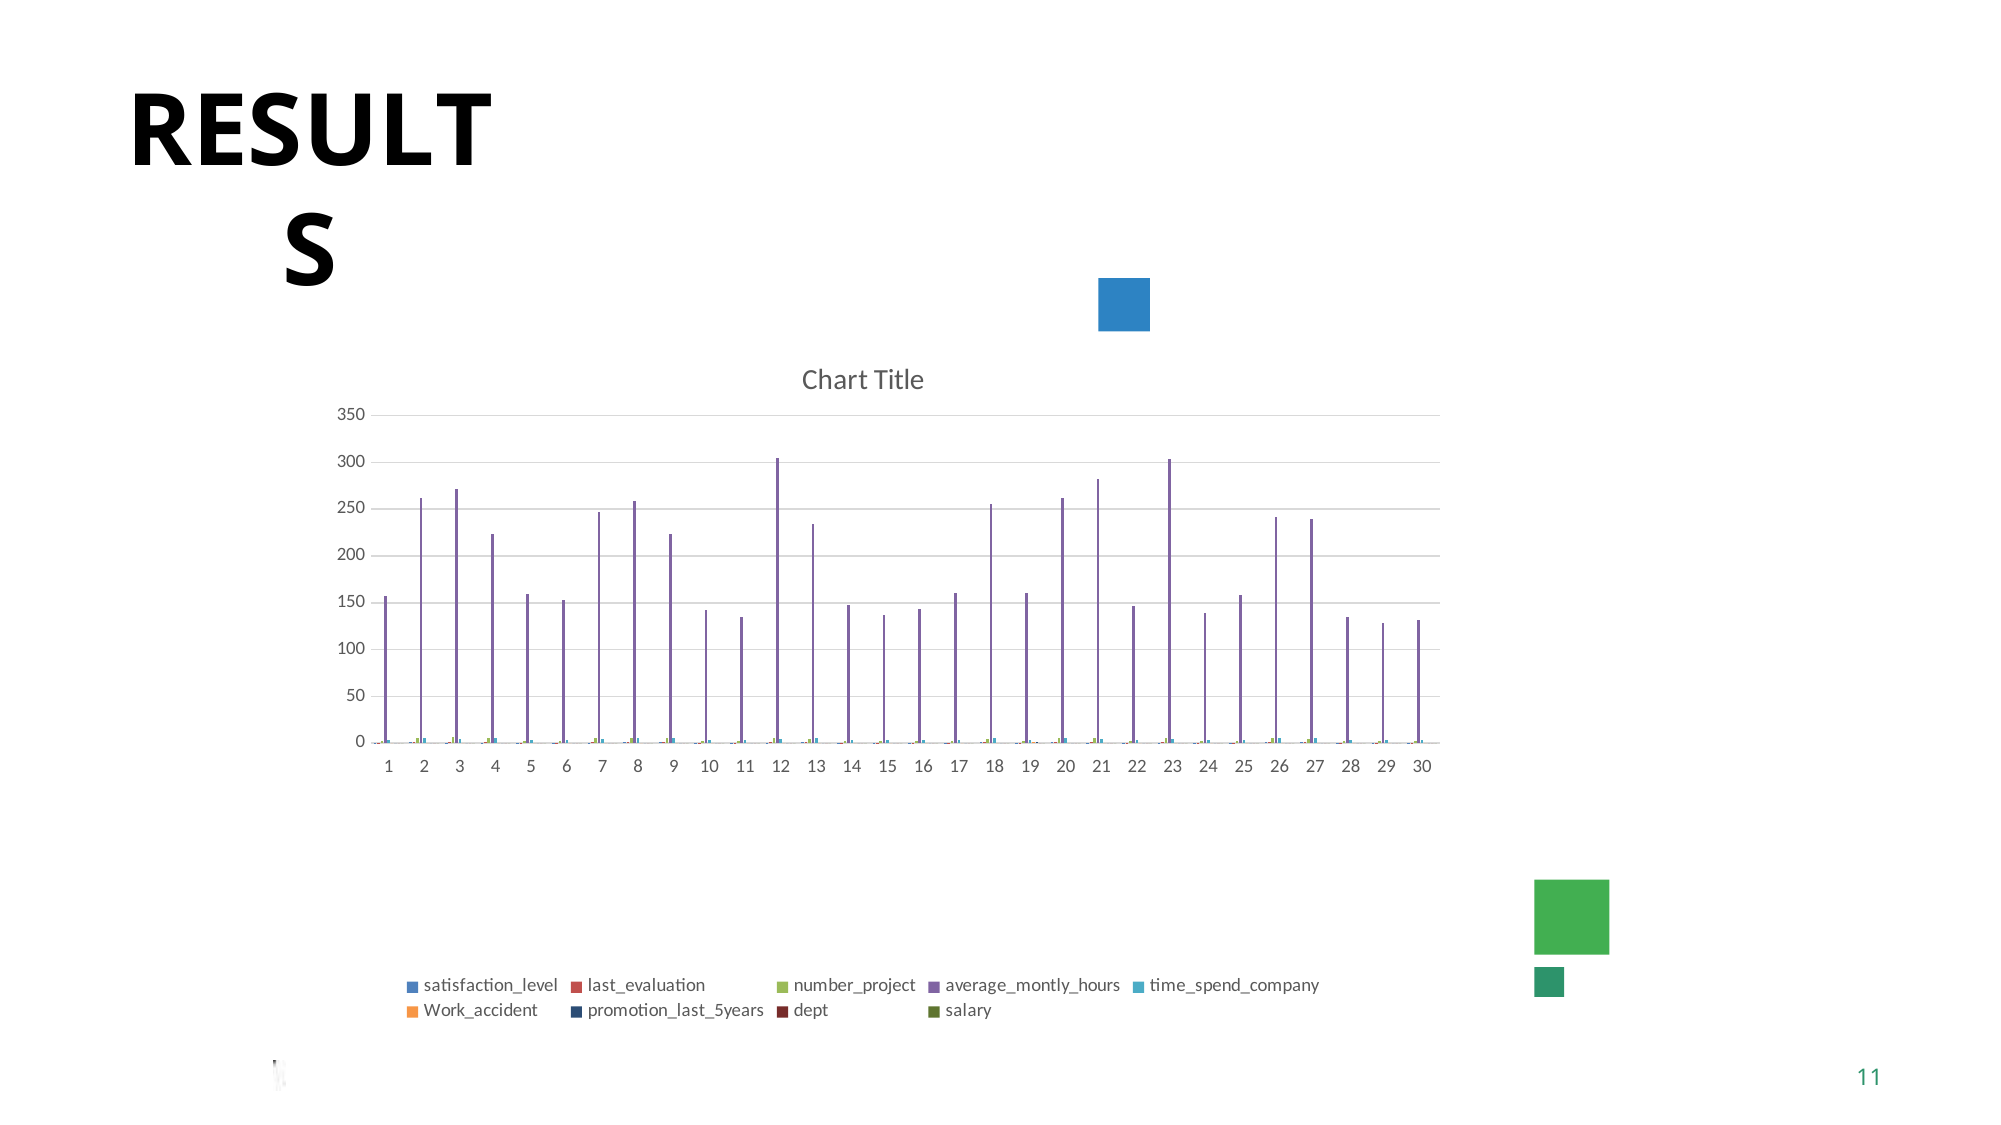

# RESULTS
### Chart: Chart Title
| Category | satisfaction_level | last_evaluation | number_project | average_montly_hours | time_spend_company | Work_accident | promotion_last_5years | dept | salary |
|---|---|---|---|---|---|---|---|---|---|
| 1 | 0.38 | 0.53 | 2.0 | 157.0 | 3.0 | 0.0 | 0.0 | 0.0 | 0.0 |
| 2 | 0.8 | 0.86 | 5.0 | 262.0 | 6.0 | 0.0 | 0.0 | 0.0 | 0.0 |
| 3 | 0.11 | 0.88 | 7.0 | 272.0 | 4.0 | 0.0 | 0.0 | 0.0 | 0.0 |
| 4 | 0.72 | 0.87 | 5.0 | 223.0 | 5.0 | 0.0 | 0.0 | 0.0 | 0.0 |
| 5 | 0.37 | 0.52 | 2.0 | 159.0 | 3.0 | 0.0 | 0.0 | 0.0 | 0.0 |
| 6 | 0.41 | 0.5 | 2.0 | 153.0 | 3.0 | 0.0 | 0.0 | 0.0 | 0.0 |
| 7 | 0.1 | 0.77 | 6.0 | 247.0 | 4.0 | 0.0 | 0.0 | 0.0 | 0.0 |
| 8 | 0.92 | 0.85 | 5.0 | 259.0 | 5.0 | 0.0 | 0.0 | 0.0 | 0.0 |
| 9 | 0.89 | 1.0 | 5.0 | 224.0 | 5.0 | 0.0 | 0.0 | 0.0 | 0.0 |
| 10 | 0.42 | 0.53 | 2.0 | 142.0 | 3.0 | 0.0 | 0.0 | 0.0 | 0.0 |
| 11 | 0.45 | 0.54 | 2.0 | 135.0 | 3.0 | 0.0 | 0.0 | 0.0 | 0.0 |
| 12 | 0.11 | 0.81 | 6.0 | 305.0 | 4.0 | 0.0 | 0.0 | 0.0 | 0.0 |
| 13 | 0.84 | 0.92 | 4.0 | 234.0 | 5.0 | 0.0 | 0.0 | 0.0 | 0.0 |
| 14 | 0.41 | 0.55 | 2.0 | 148.0 | 3.0 | 0.0 | 0.0 | 0.0 | 0.0 |
| 15 | 0.36 | 0.56 | 2.0 | 137.0 | 3.0 | 0.0 | 0.0 | 0.0 | 0.0 |
| 16 | 0.38 | 0.54 | 2.0 | 143.0 | 3.0 | 0.0 | 0.0 | 0.0 | 0.0 |
| 17 | 0.45 | 0.47 | 2.0 | 160.0 | 3.0 | 0.0 | 0.0 | 0.0 | 0.0 |
| 18 | 0.78 | 0.99 | 4.0 | 255.0 | 6.0 | 0.0 | 0.0 | 0.0 | 0.0 |
| 19 | 0.45 | 0.51 | 2.0 | 160.0 | 3.0 | 1.0 | 1.0 | 0.0 | 0.0 |
| 20 | 0.76 | 0.89 | 5.0 | 262.0 | 5.0 | 0.0 | 0.0 | 0.0 | 0.0 |
| 21 | 0.11 | 0.83 | 6.0 | 282.0 | 4.0 | 0.0 | 0.0 | 0.0 | 0.0 |
| 22 | 0.38 | 0.55 | 2.0 | 147.0 | 3.0 | 0.0 | 0.0 | 0.0 | 0.0 |
| 23 | 0.09 | 0.95 | 6.0 | 304.0 | 4.0 | 0.0 | 0.0 | 0.0 | 0.0 |
| 24 | 0.46 | 0.57 | 2.0 | 139.0 | 3.0 | 0.0 | 0.0 | 0.0 | 0.0 |
| 25 | 0.4 | 0.53 | 2.0 | 158.0 | 3.0 | 0.0 | 0.0 | 0.0 | 0.0 |
| 26 | 0.89 | 0.92 | 5.0 | 242.0 | 5.0 | 0.0 | 0.0 | 0.0 | 0.0 |
| 27 | 0.82 | 0.87 | 4.0 | 239.0 | 5.0 | 0.0 | 0.0 | 0.0 | 0.0 |
| 28 | 0.4 | 0.49 | 2.0 | 135.0 | 3.0 | 0.0 | 0.0 | 0.0 | 0.0 |
| 29 | 0.41 | 0.46 | 2.0 | 128.0 | 3.0 | 0.0 | 0.0 | 0.0 | 0.0 |
| 30 | 0.38 | 0.5 | 2.0 | 132.0 | 3.0 | 0.0 | 0.0 | 0.0 | 0.0 |